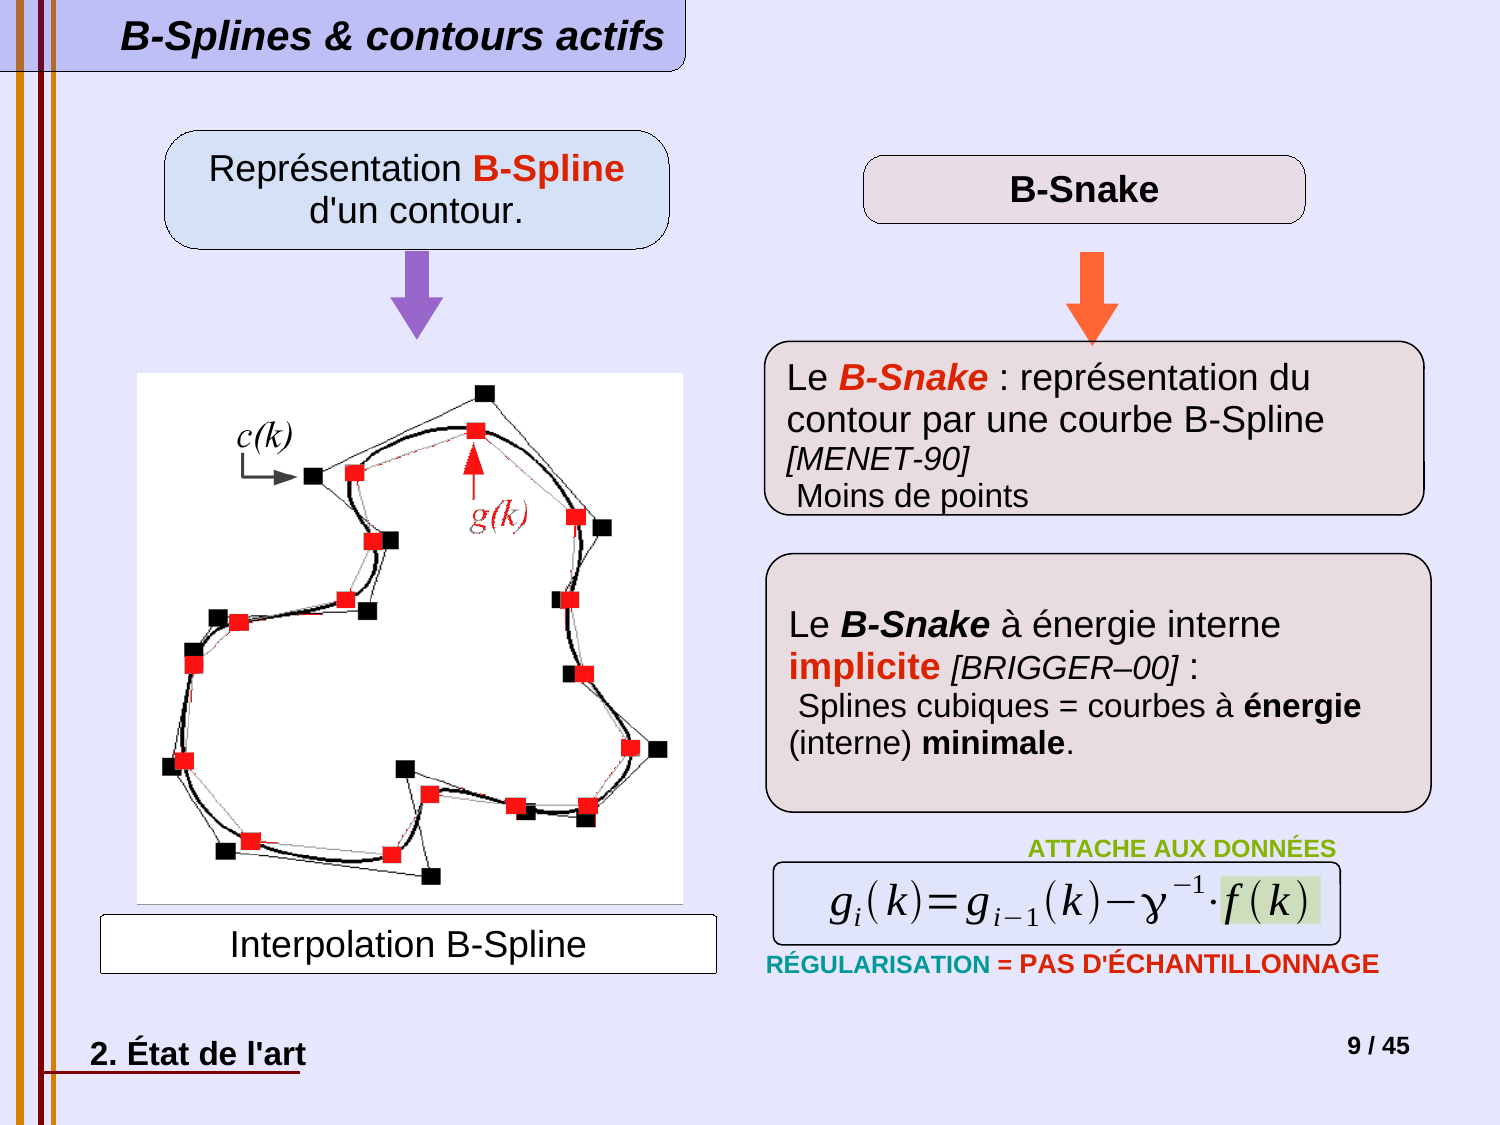

B-Splines & contours actifs
Représentation B-Spline d'un contour.
B-Snake
Le B-Snake : représentation du contour par une courbe B-Spline [MENET-90]
 Moins de points
Le B-Snake à énergie interne implicite [BRIGGER–00] :
 Splines cubiques = courbes à énergie (interne) minimale.
ATTACHE AUX DONNÉES
Interpolation B-Spline
RÉGULARISATION = PAS D'ÉCHANTILLONNAGE
9
# 2. État de l'art